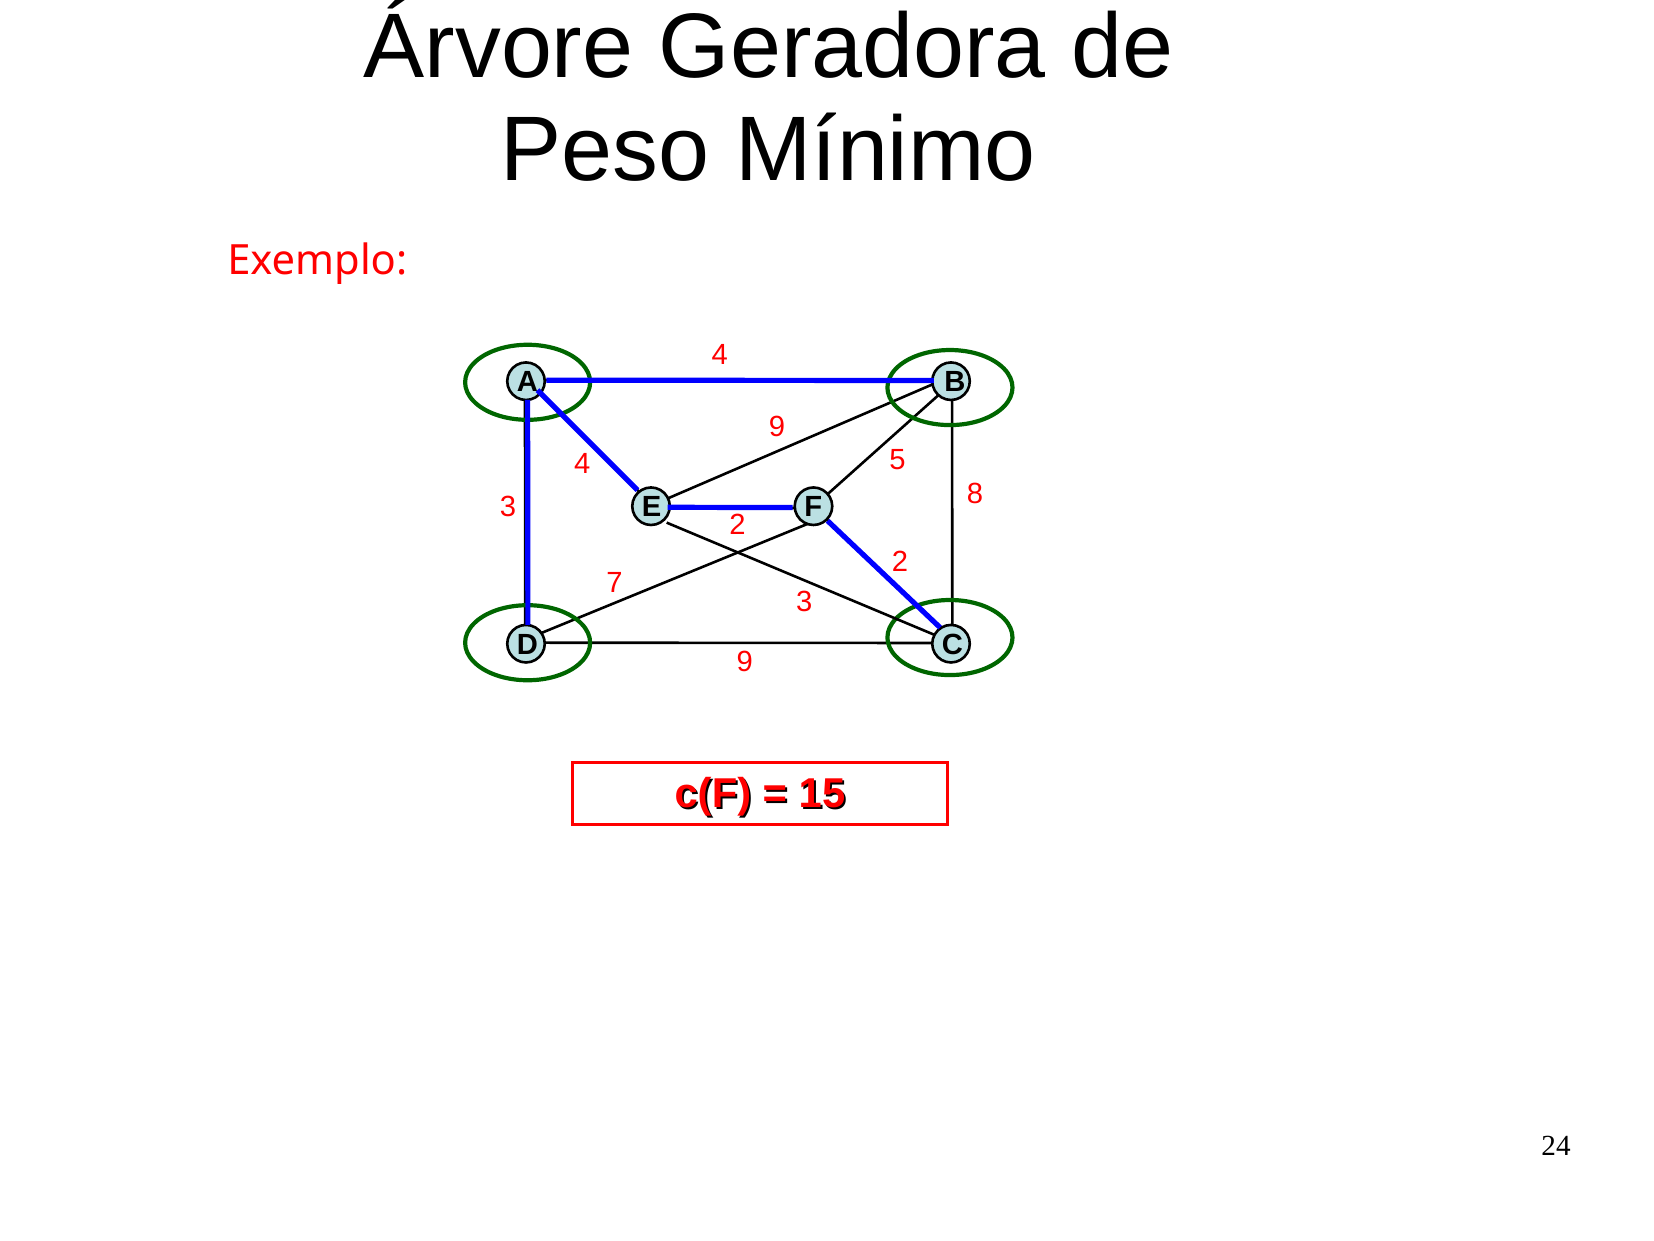

# Árvore Geradora de Peso Mínimo
Exemplo:
4
A
B
9
5
4
8
3
E
F
2
2
7
3
D
C
9
c(F) = 2
c(F) = 4
c(F) = 7
c(F) = 11
c(F) = 15
24